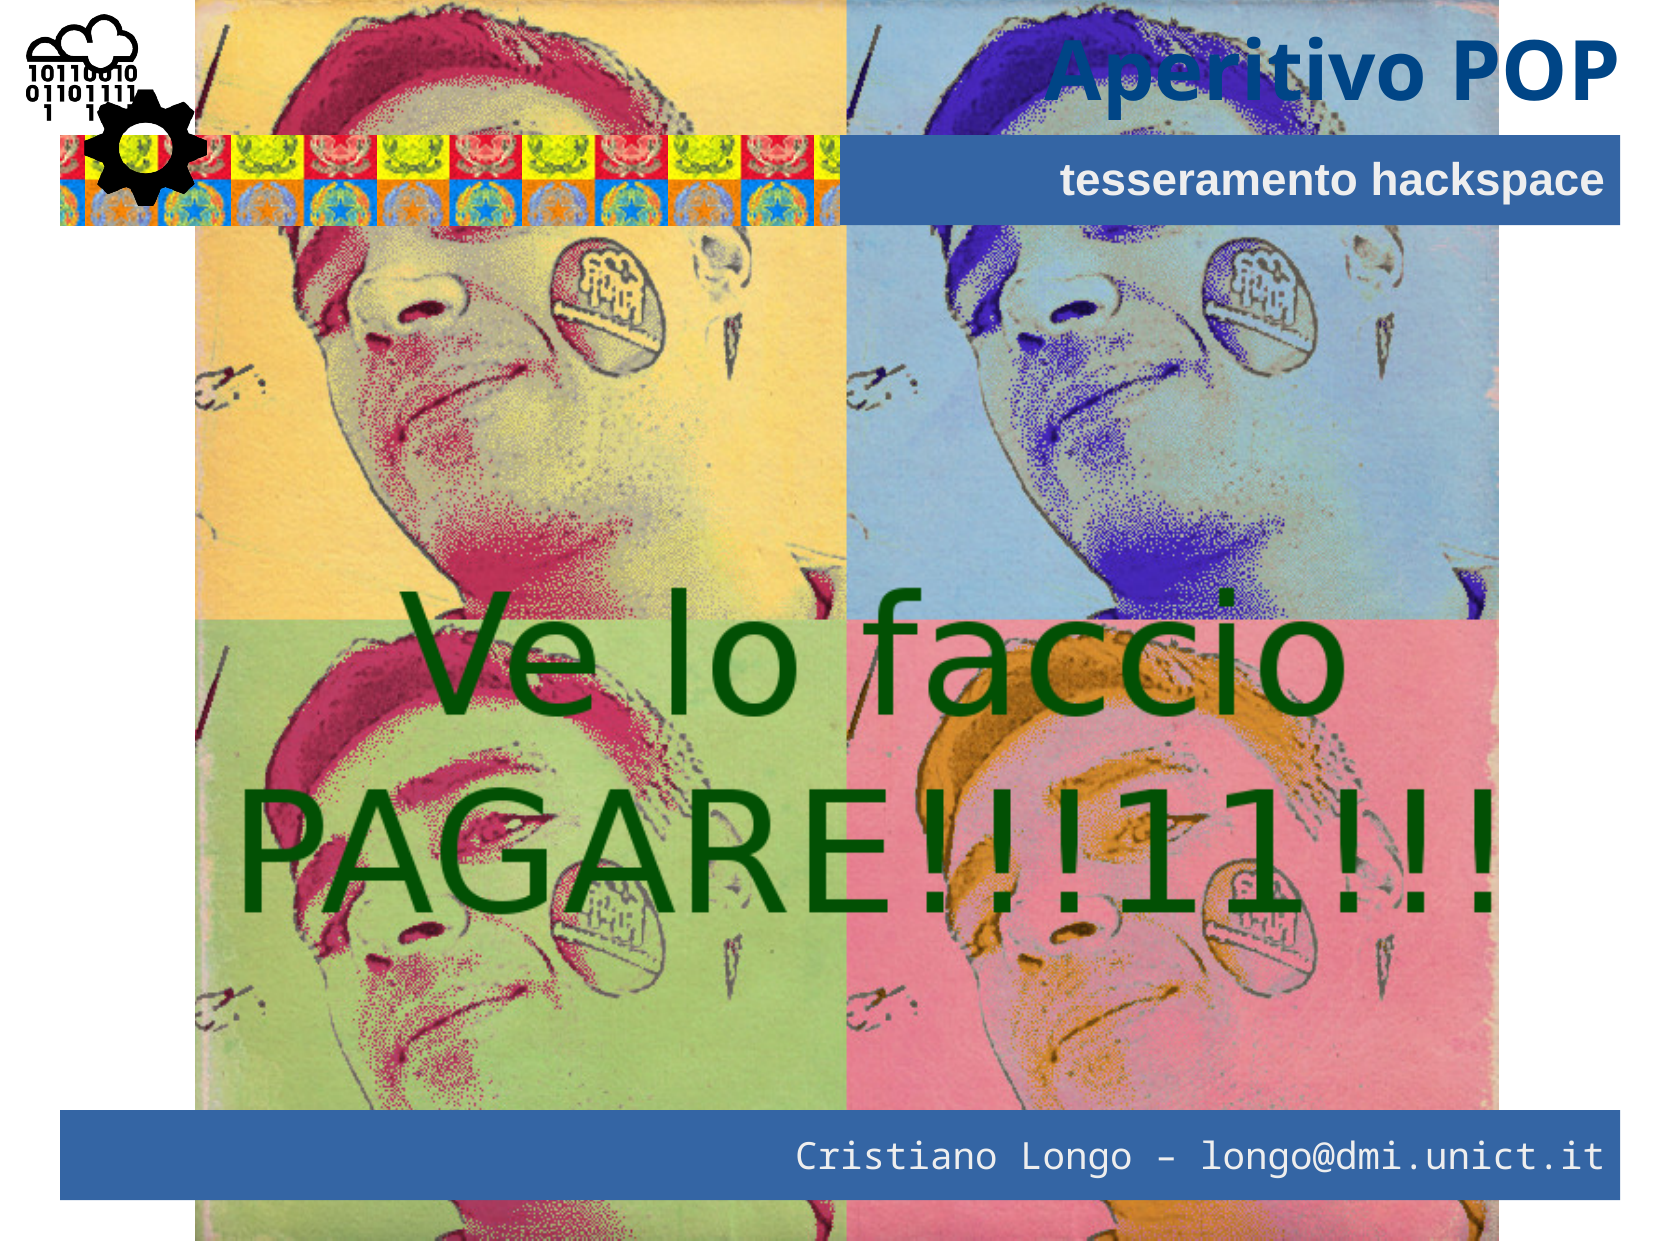

Aperitivo POP
tesseramento hackspace
Cristiano Longo – longo@dmi.unict.it